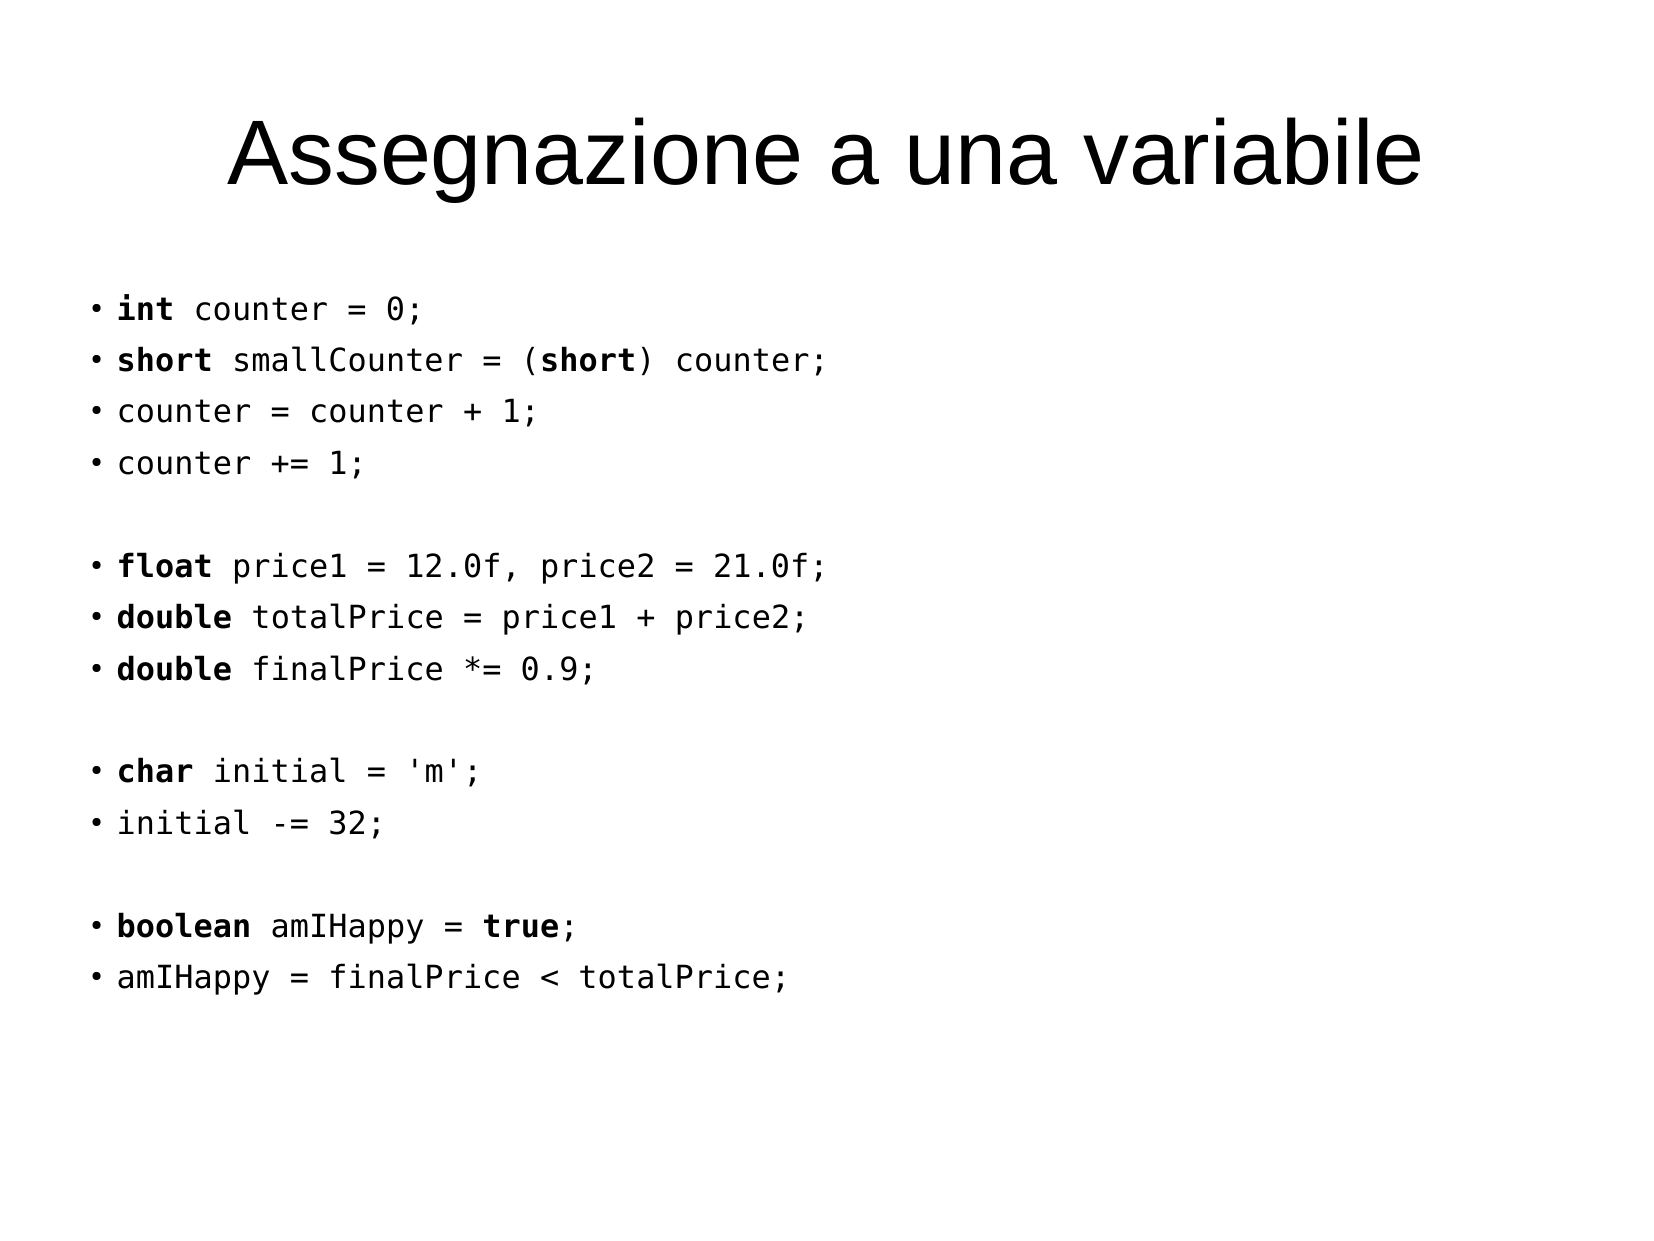

# Assegnazione a una variabile
int counter = 0;
short smallCounter = (short) counter;
counter = counter + 1;
counter += 1;
float price1 = 12.0f, price2 = 21.0f;
double totalPrice = price1 + price2;
double finalPrice *= 0.9;
char initial = 'm';
initial -= 32;
boolean amIHappy = true;
amIHappy = finalPrice < totalPrice;